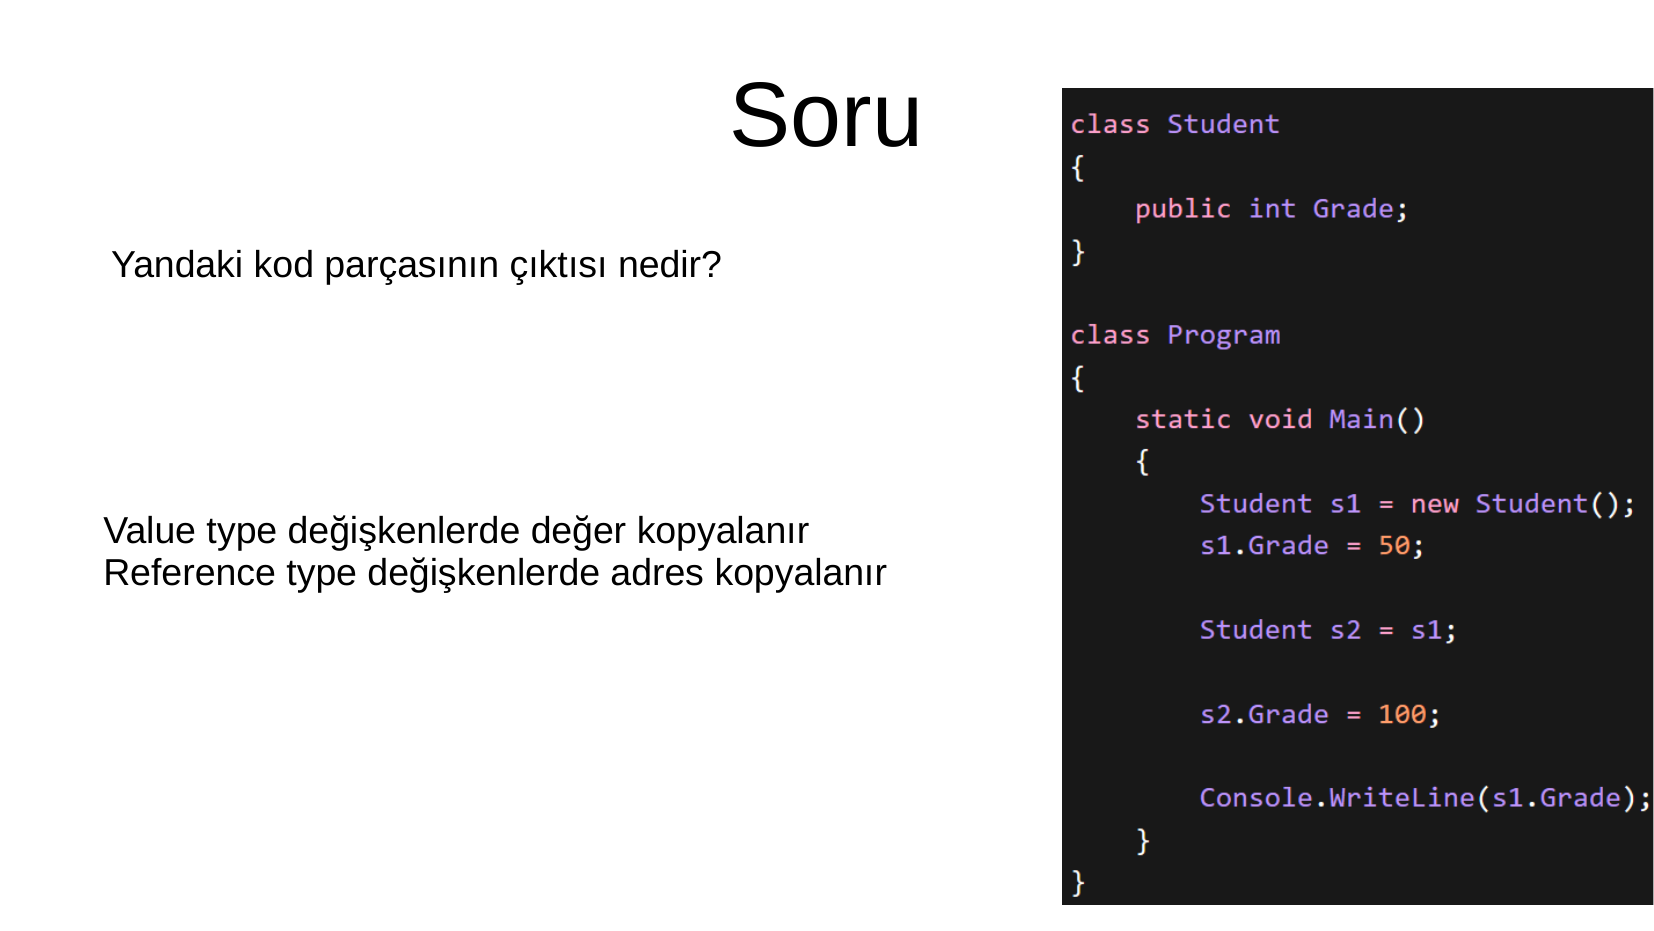

# Soru
Yandaki kod parçasının çıktısı nedir?
Value type değişkenlerde değer kopyalanır
Reference type değişkenlerde adres kopyalanır